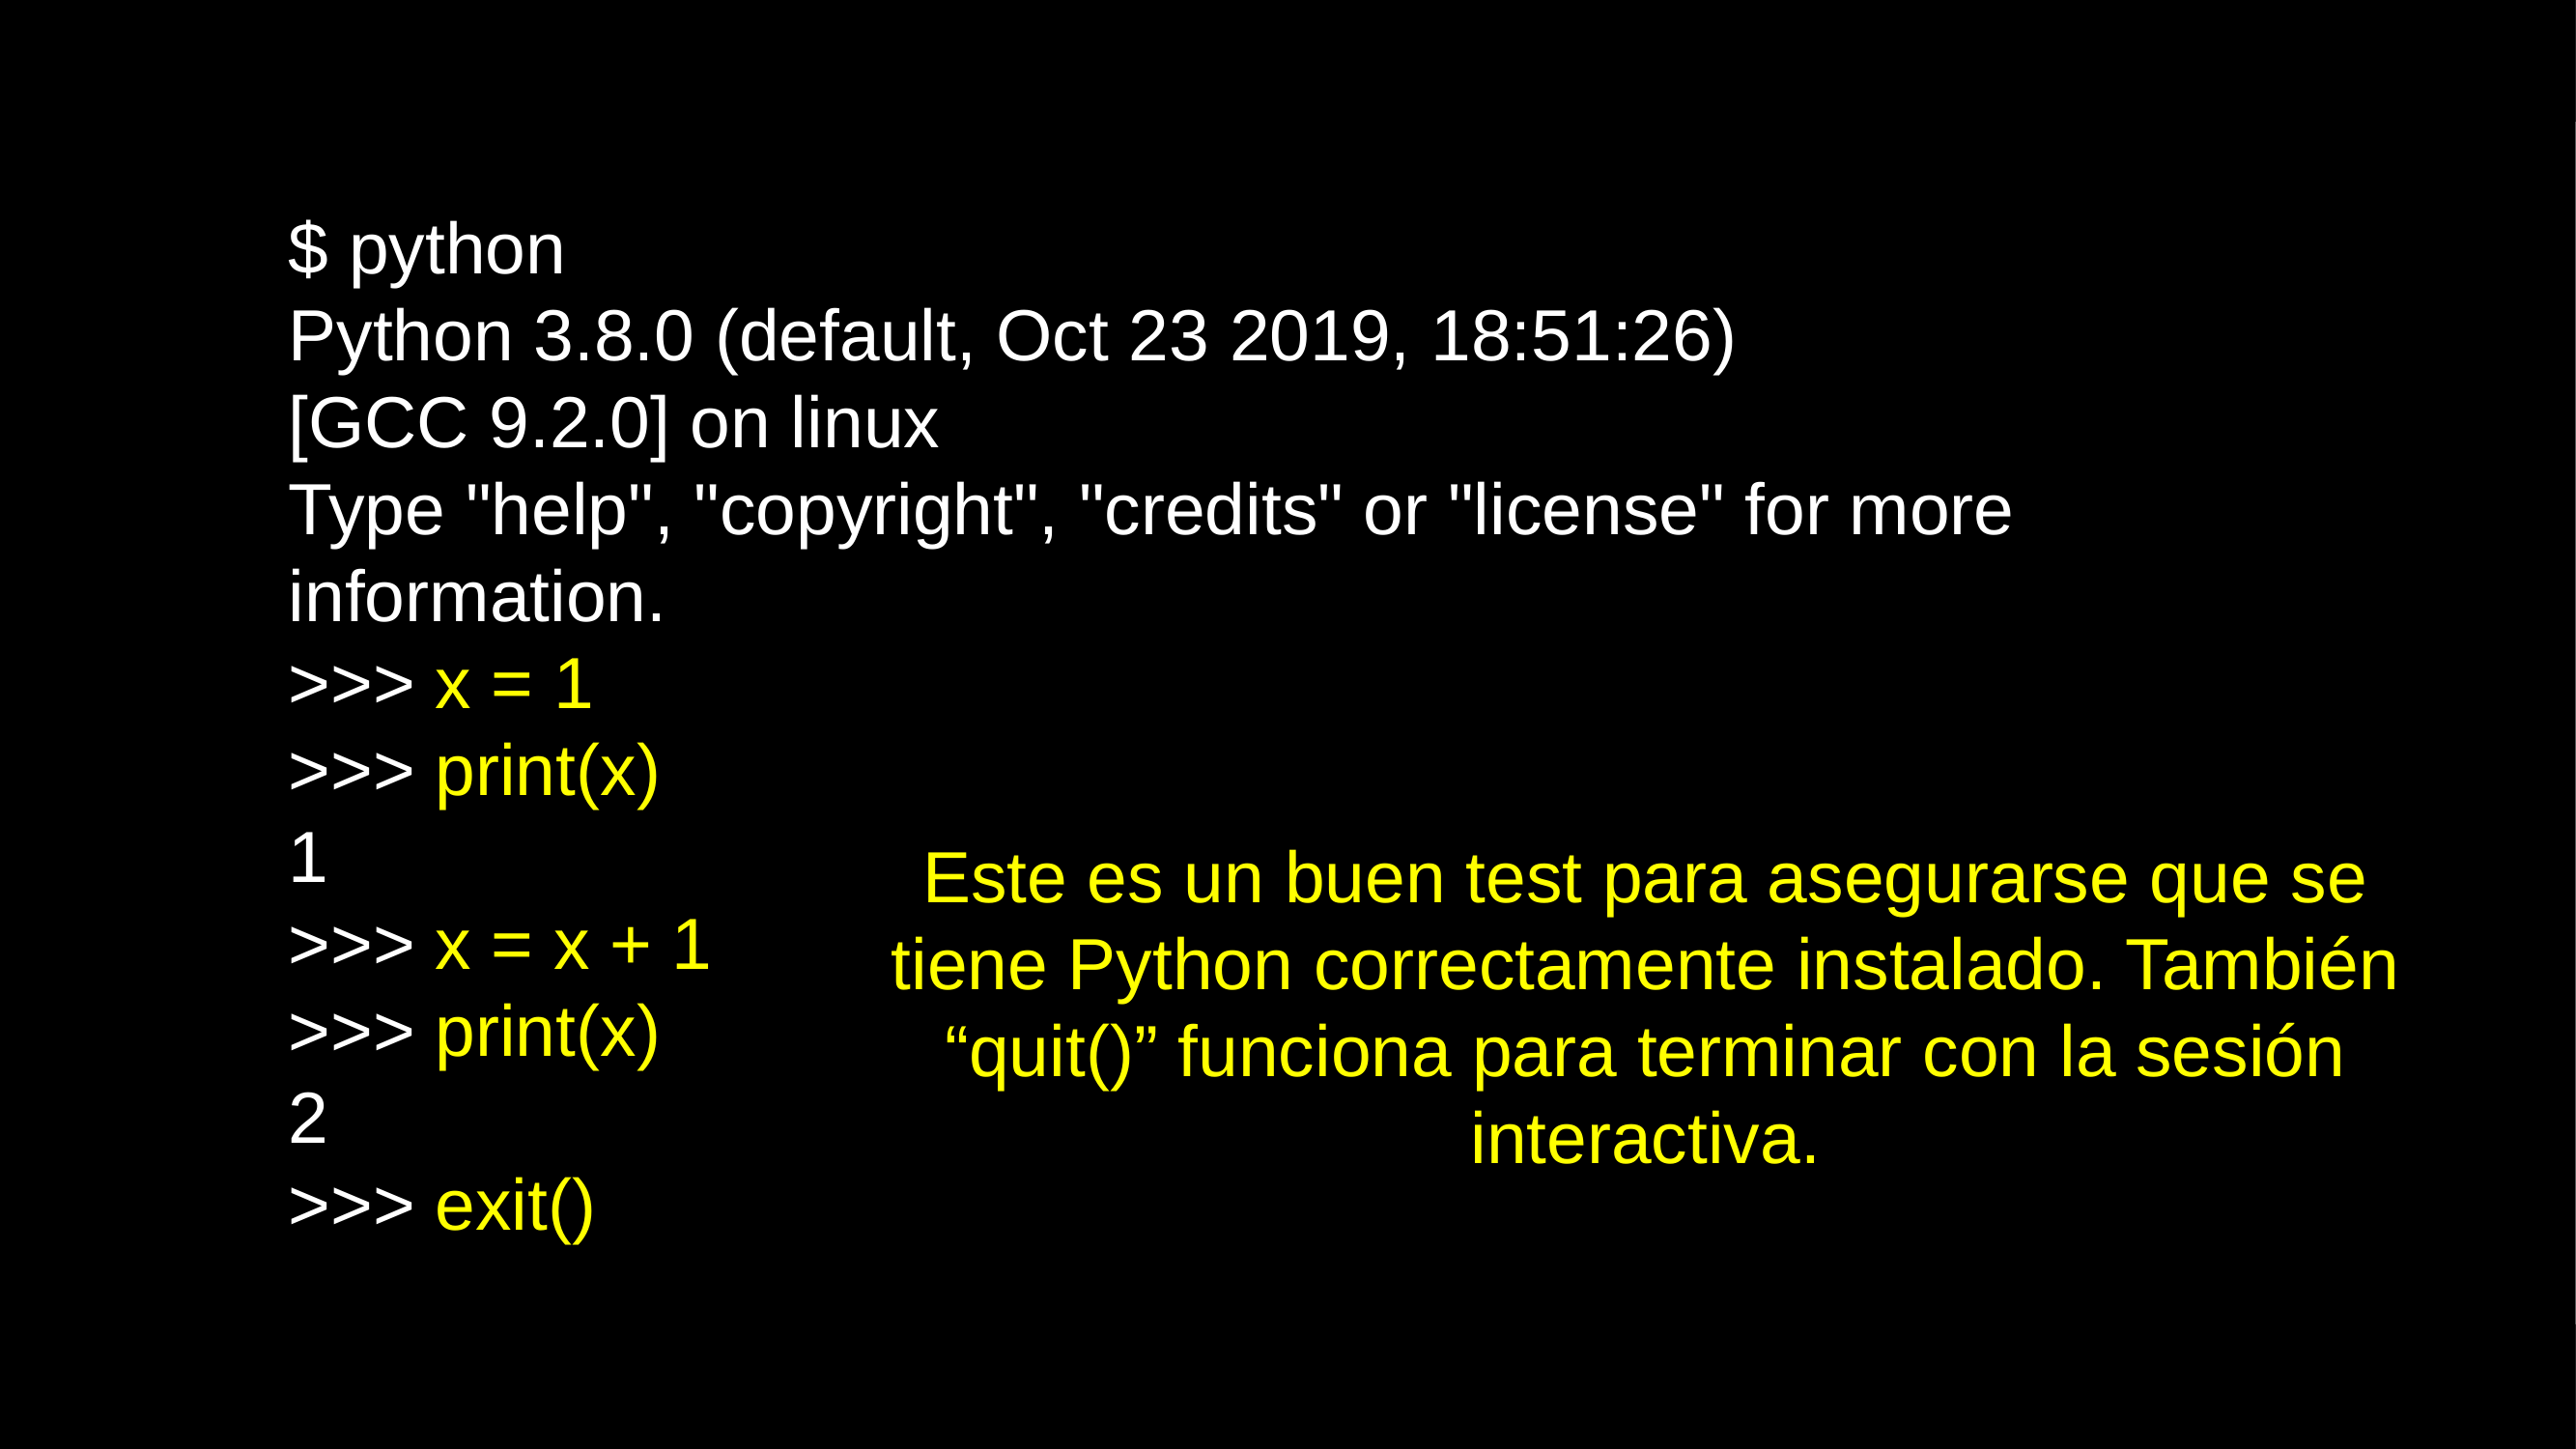

$ python
Python 3.8.0 (default, Oct 23 2019, 18:51:26)
[GCC 9.2.0] on linux
Type "help", "copyright", "credits" or "license" for more information.
>>> x = 1
>>> print(x)
1
>>> x = x + 1
>>> print(x)
2
>>> exit()
Este es un buen test para asegurarse que se tiene Python correctamente instalado. También “quit()” funciona para terminar con la sesión interactiva.